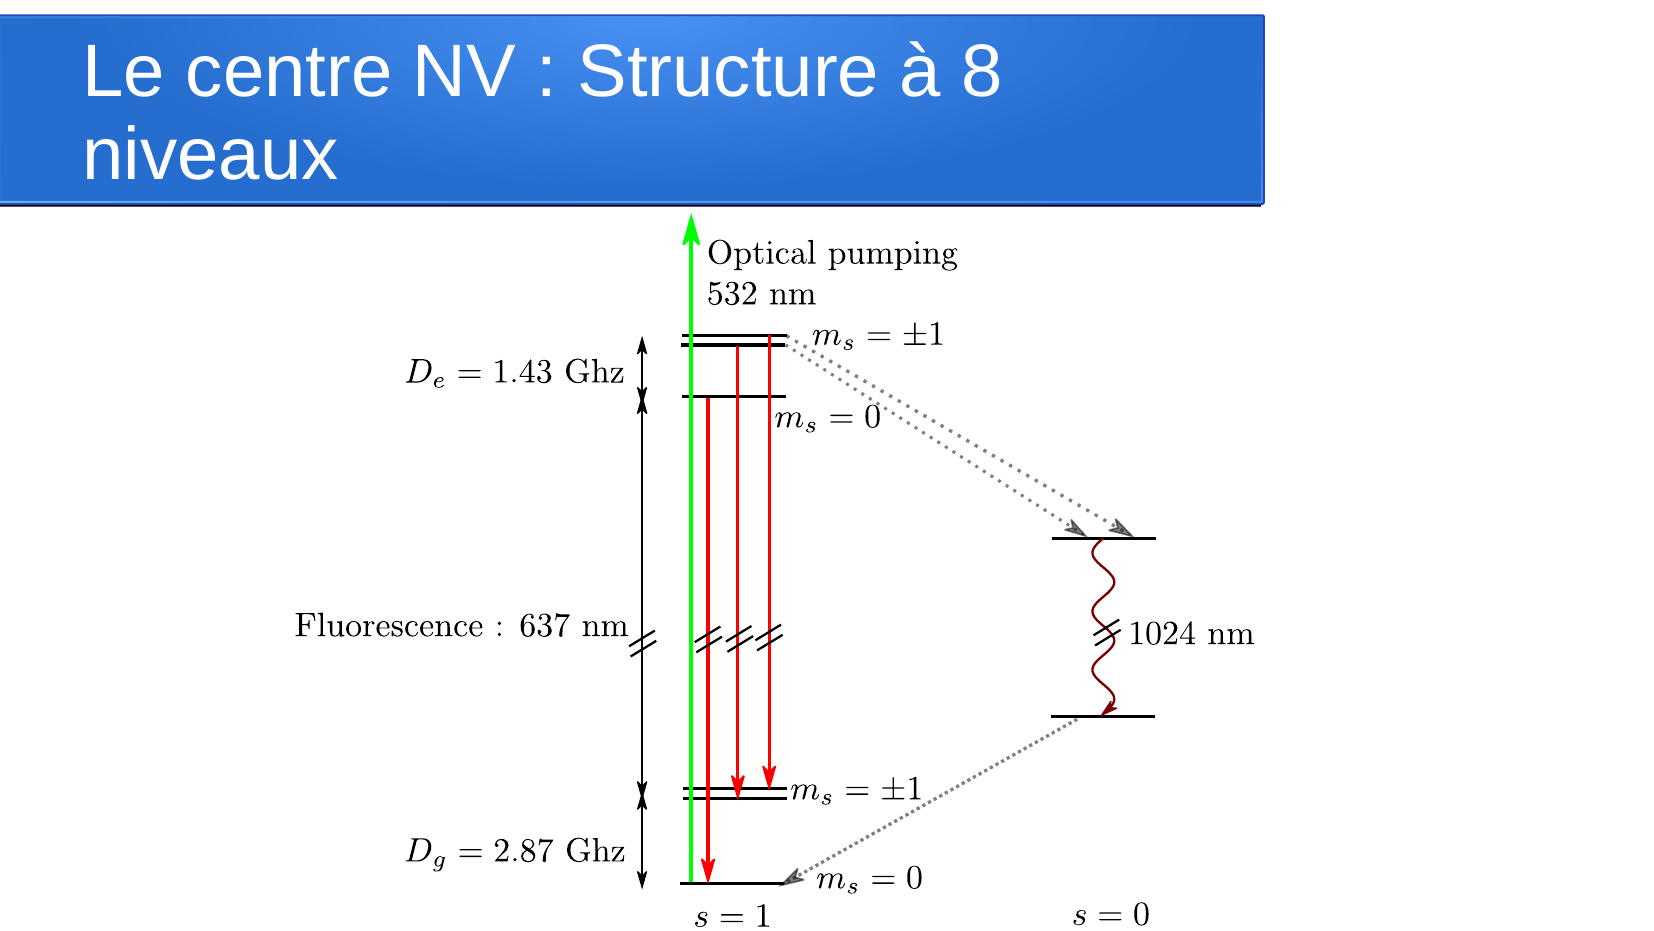

# Le centre NV : Structure à 8 niveaux